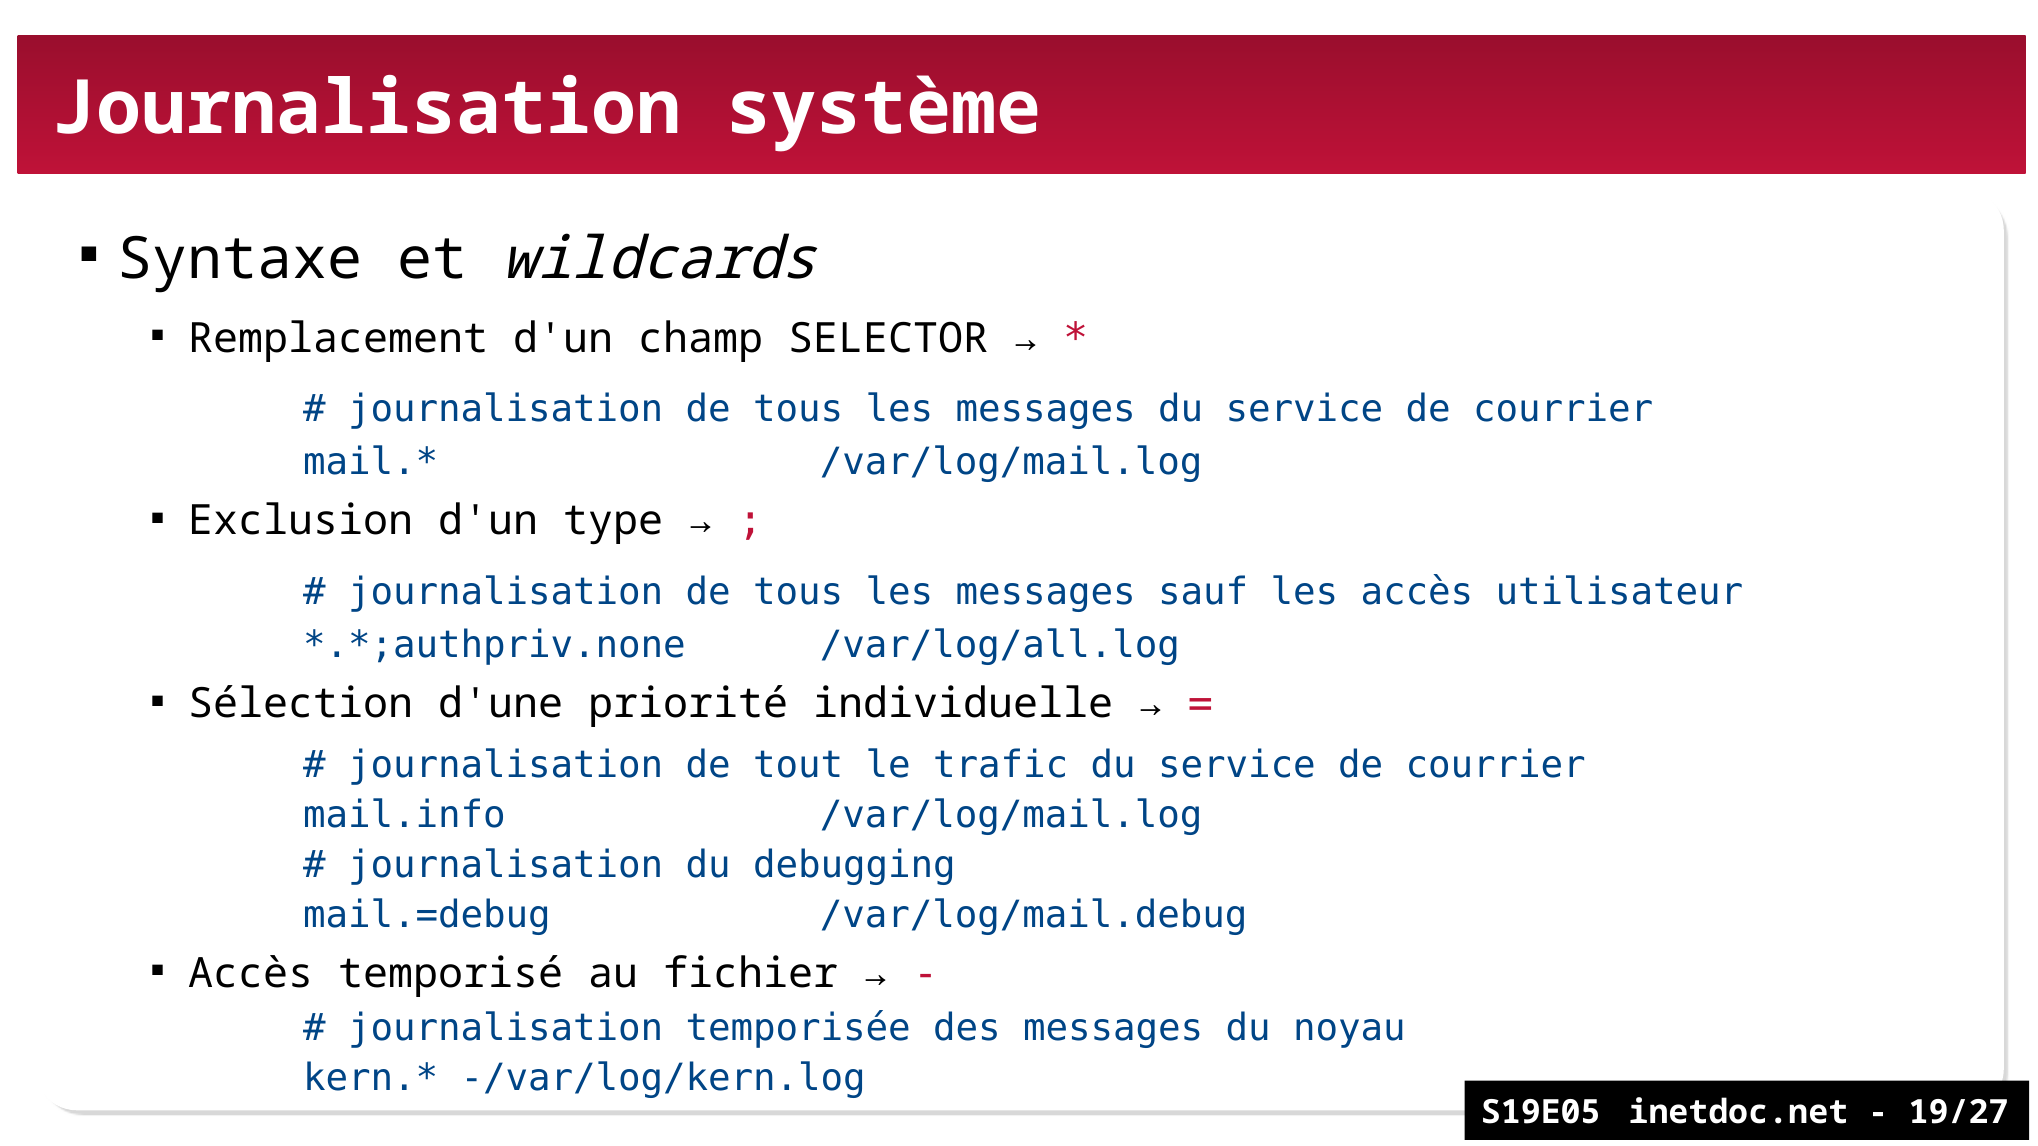

Journalisation système
Syntaxe et wildcards
Remplacement d'un champ SELECTOR → *
			# journalisation de tous les messages du service de courrier
			mail.*						/var/log/mail.log
Exclusion d'un type → ;
			# journalisation de tous les messages sauf les accès utilisateur
			*.*;authpriv.none		/var/log/all.log
Sélection d'une priorité individuelle → =
			# journalisation de tout le trafic du service de courrier
			mail.info					/var/log/mail.log
			# journalisation du debugging
			mail.=debug				/var/log/mail.debug
Accès temporisé au fichier → -
			# journalisation temporisée des messages du noyau
			kern.* -/var/log/kern.log
S19E05	inetdoc.net - /27